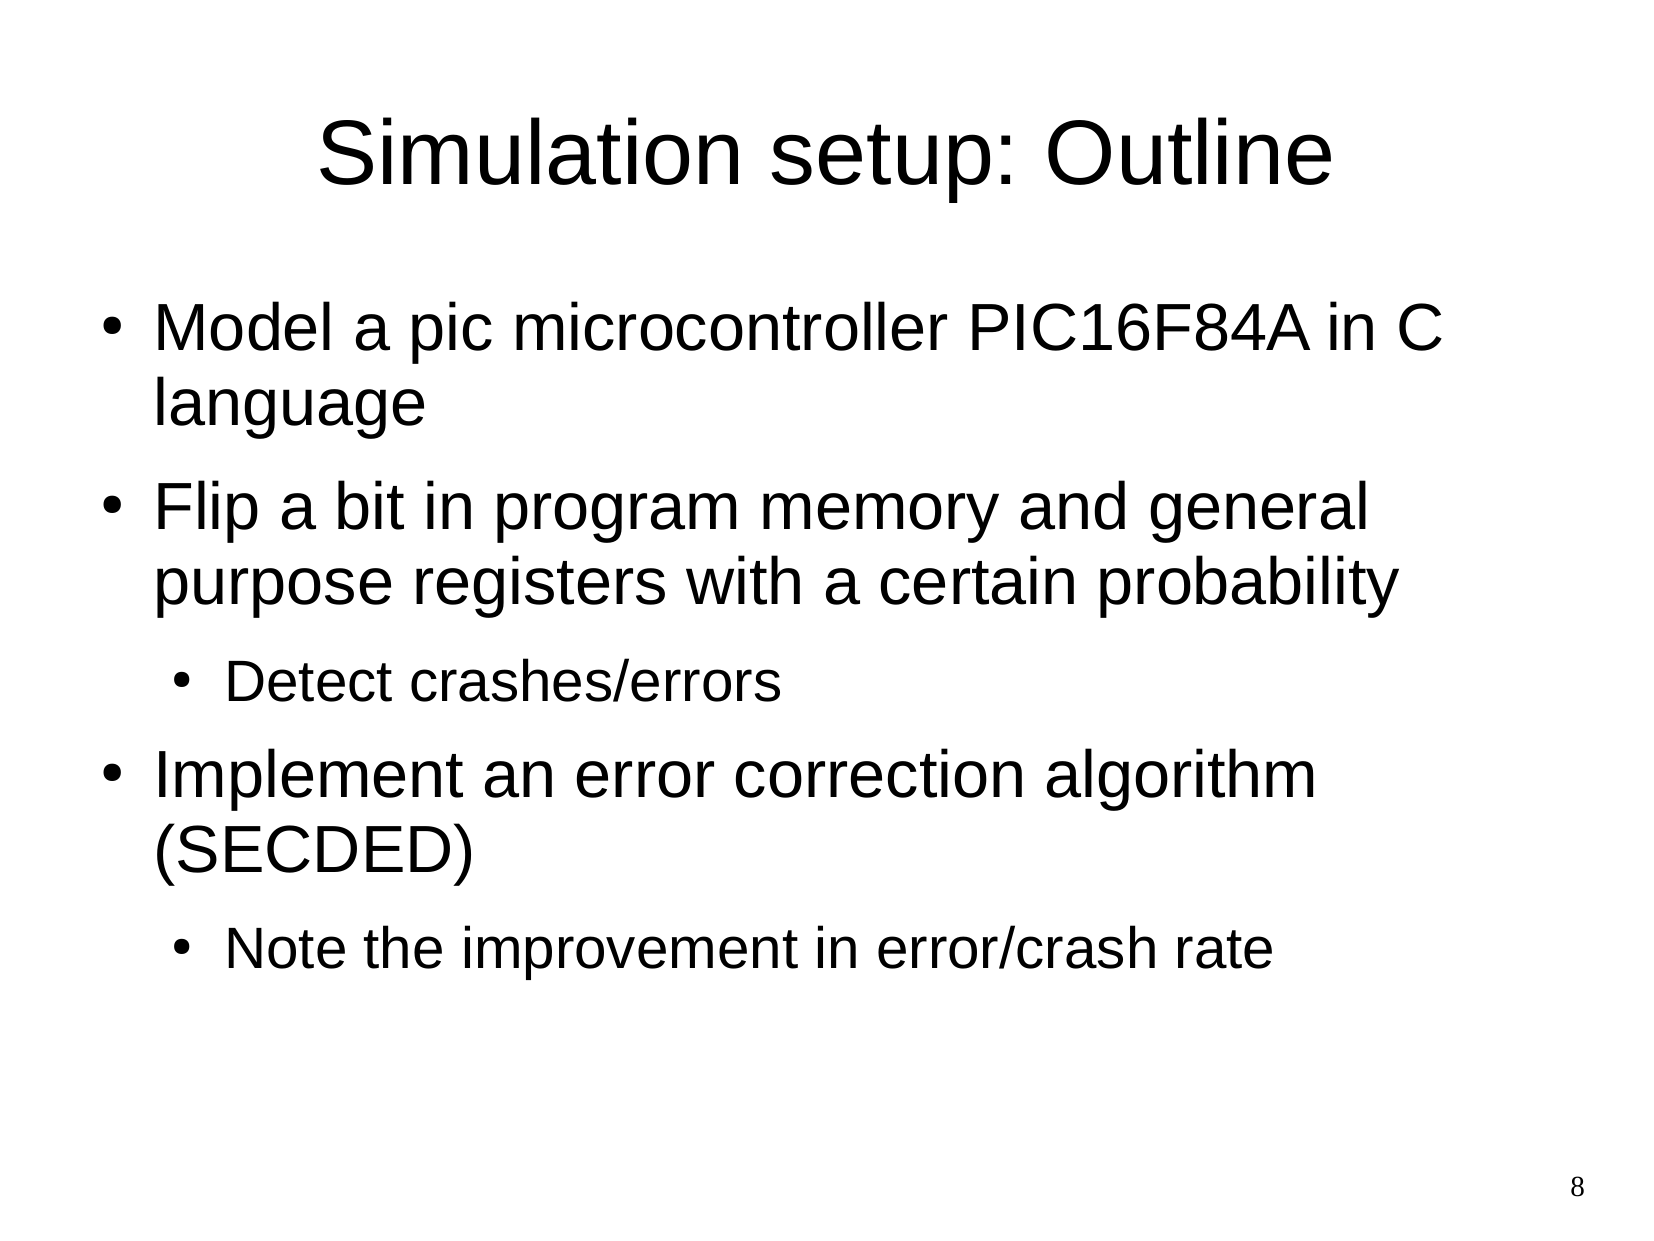

# Simulation setup: Outline
Model a pic microcontroller PIC16F84A in C language
Flip a bit in program memory and general purpose registers with a certain probability
Detect crashes/errors
Implement an error correction algorithm (SECDED)
Note the improvement in error/crash rate
8